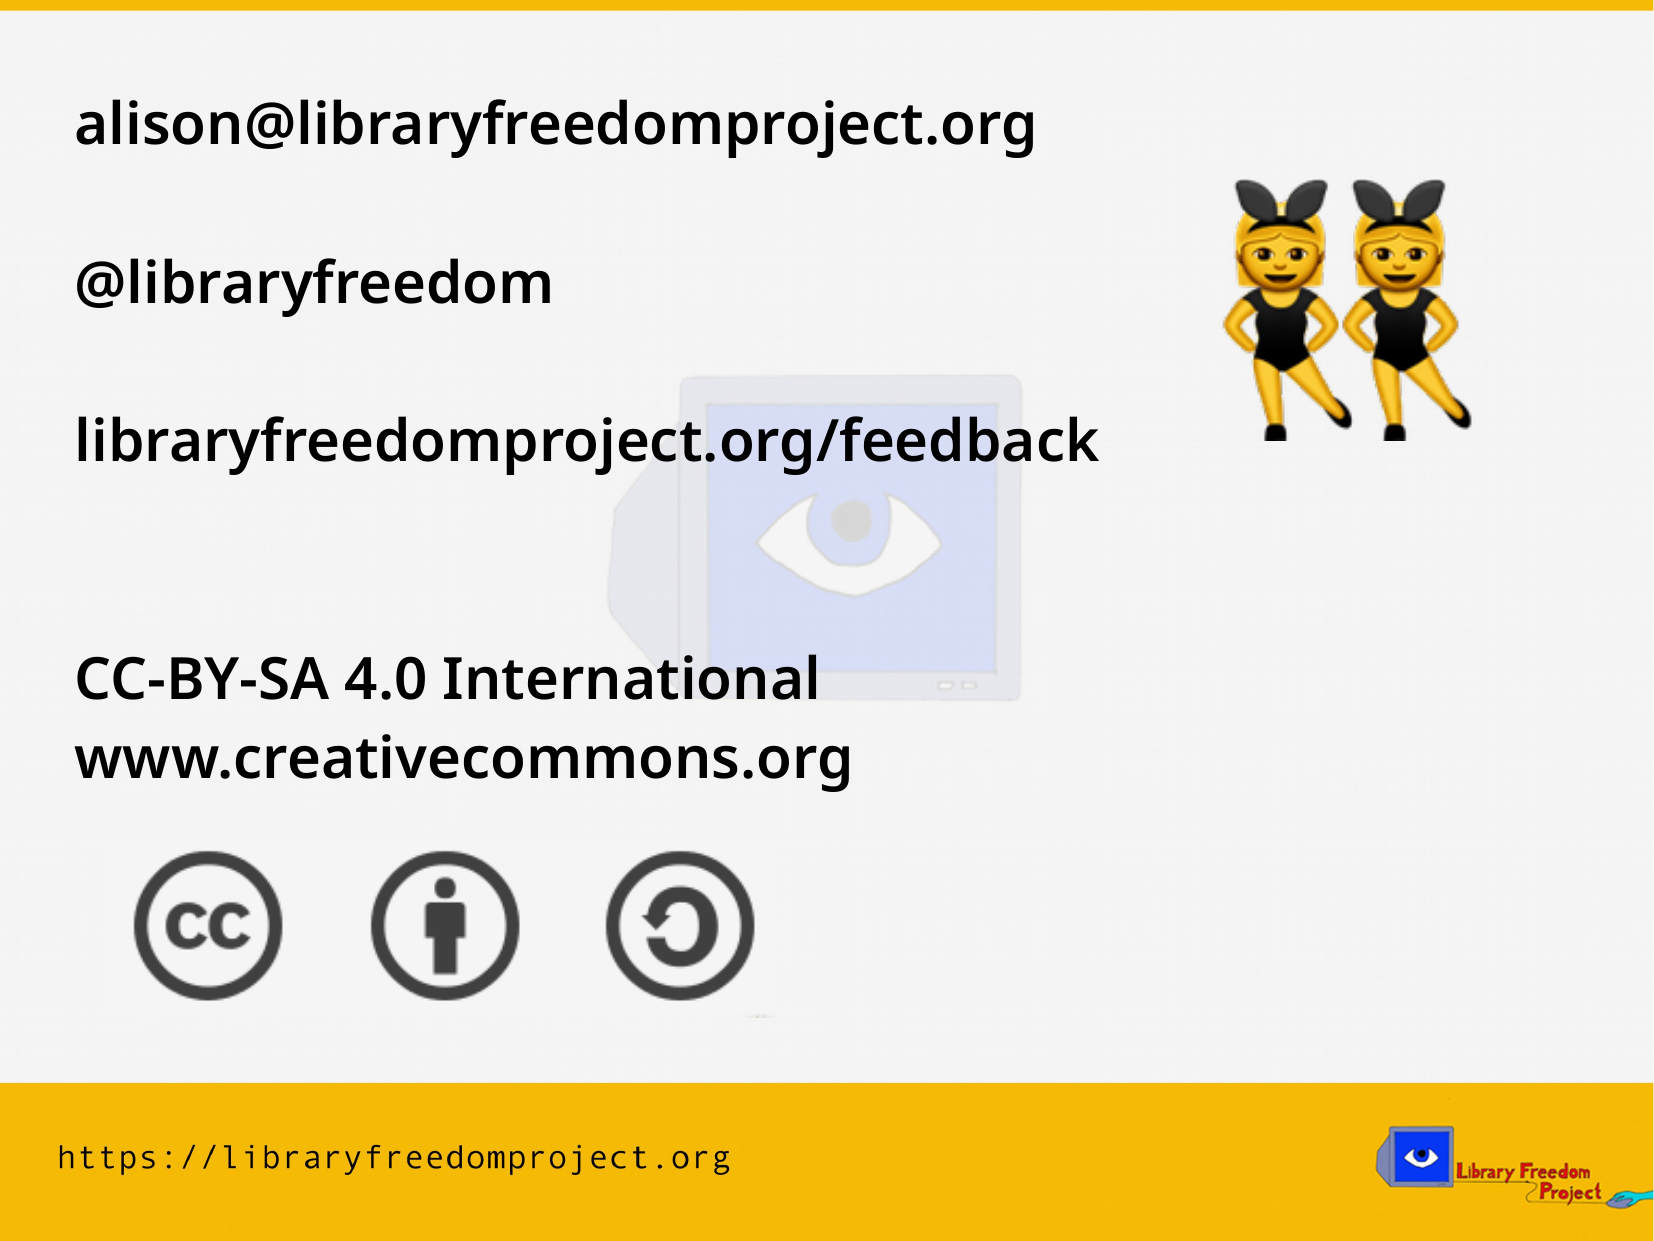

#
alison@libraryfreedomproject.org
@libraryfreedom
libraryfreedomproject.org/feedback
CC-BY-SA 4.0 International
www.creativecommons.org